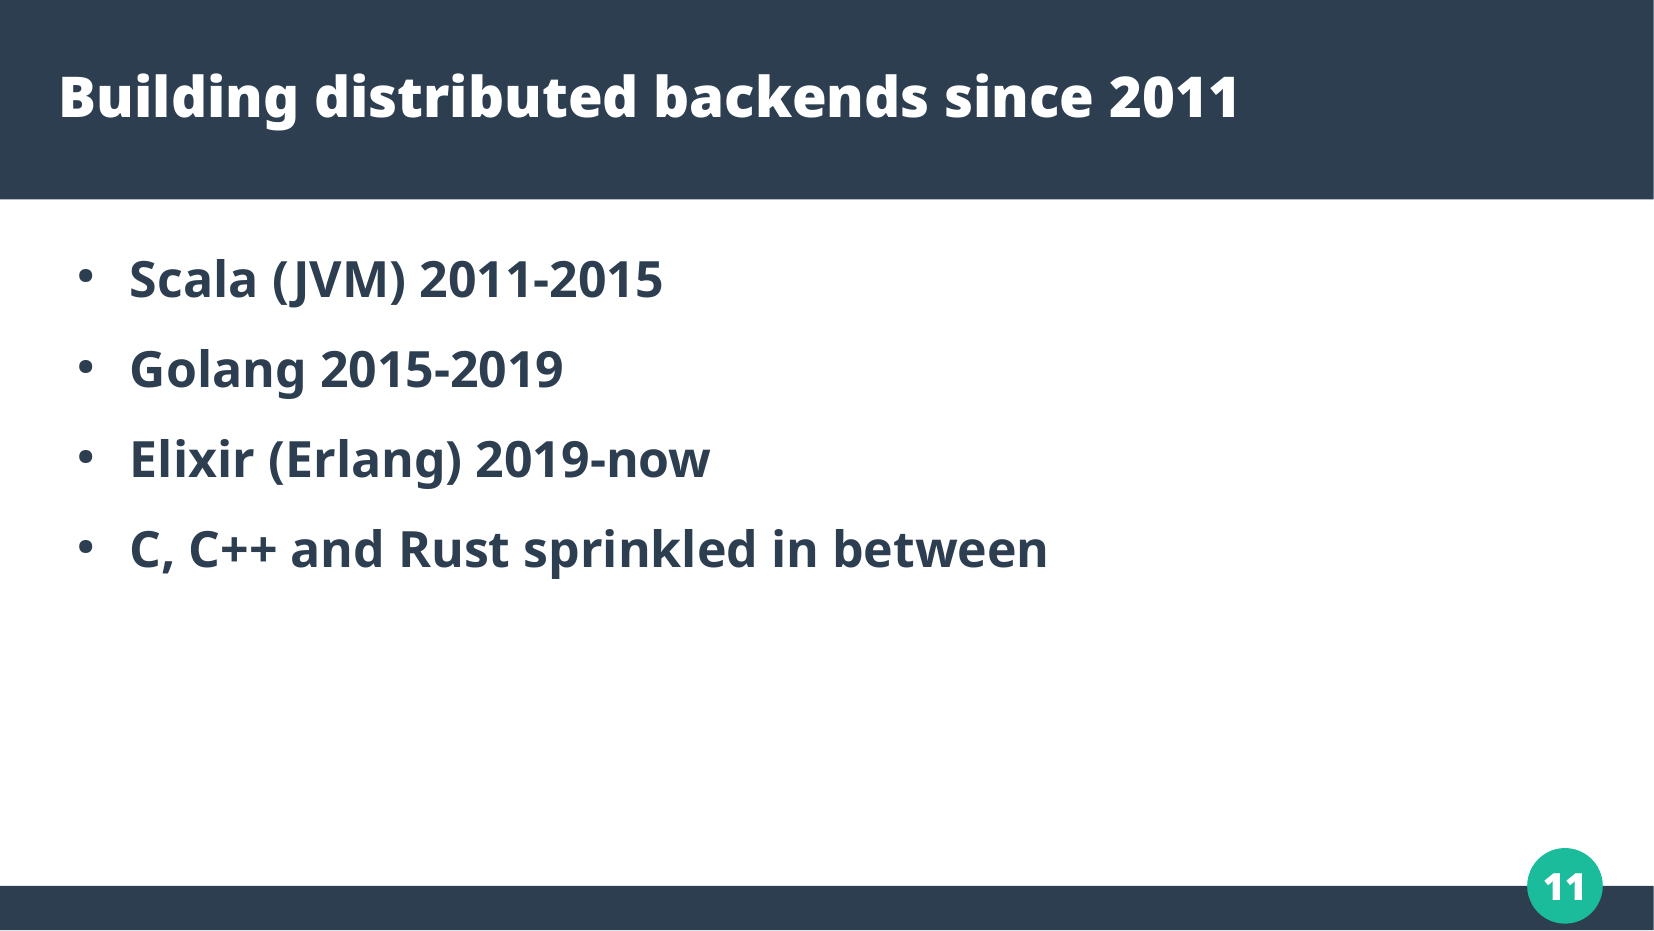

# Building distributed backends since 2011
Scala (JVM) 2011-2015
Golang 2015-2019
Elixir (Erlang) 2019-now
C, C++ and Rust sprinkled in between